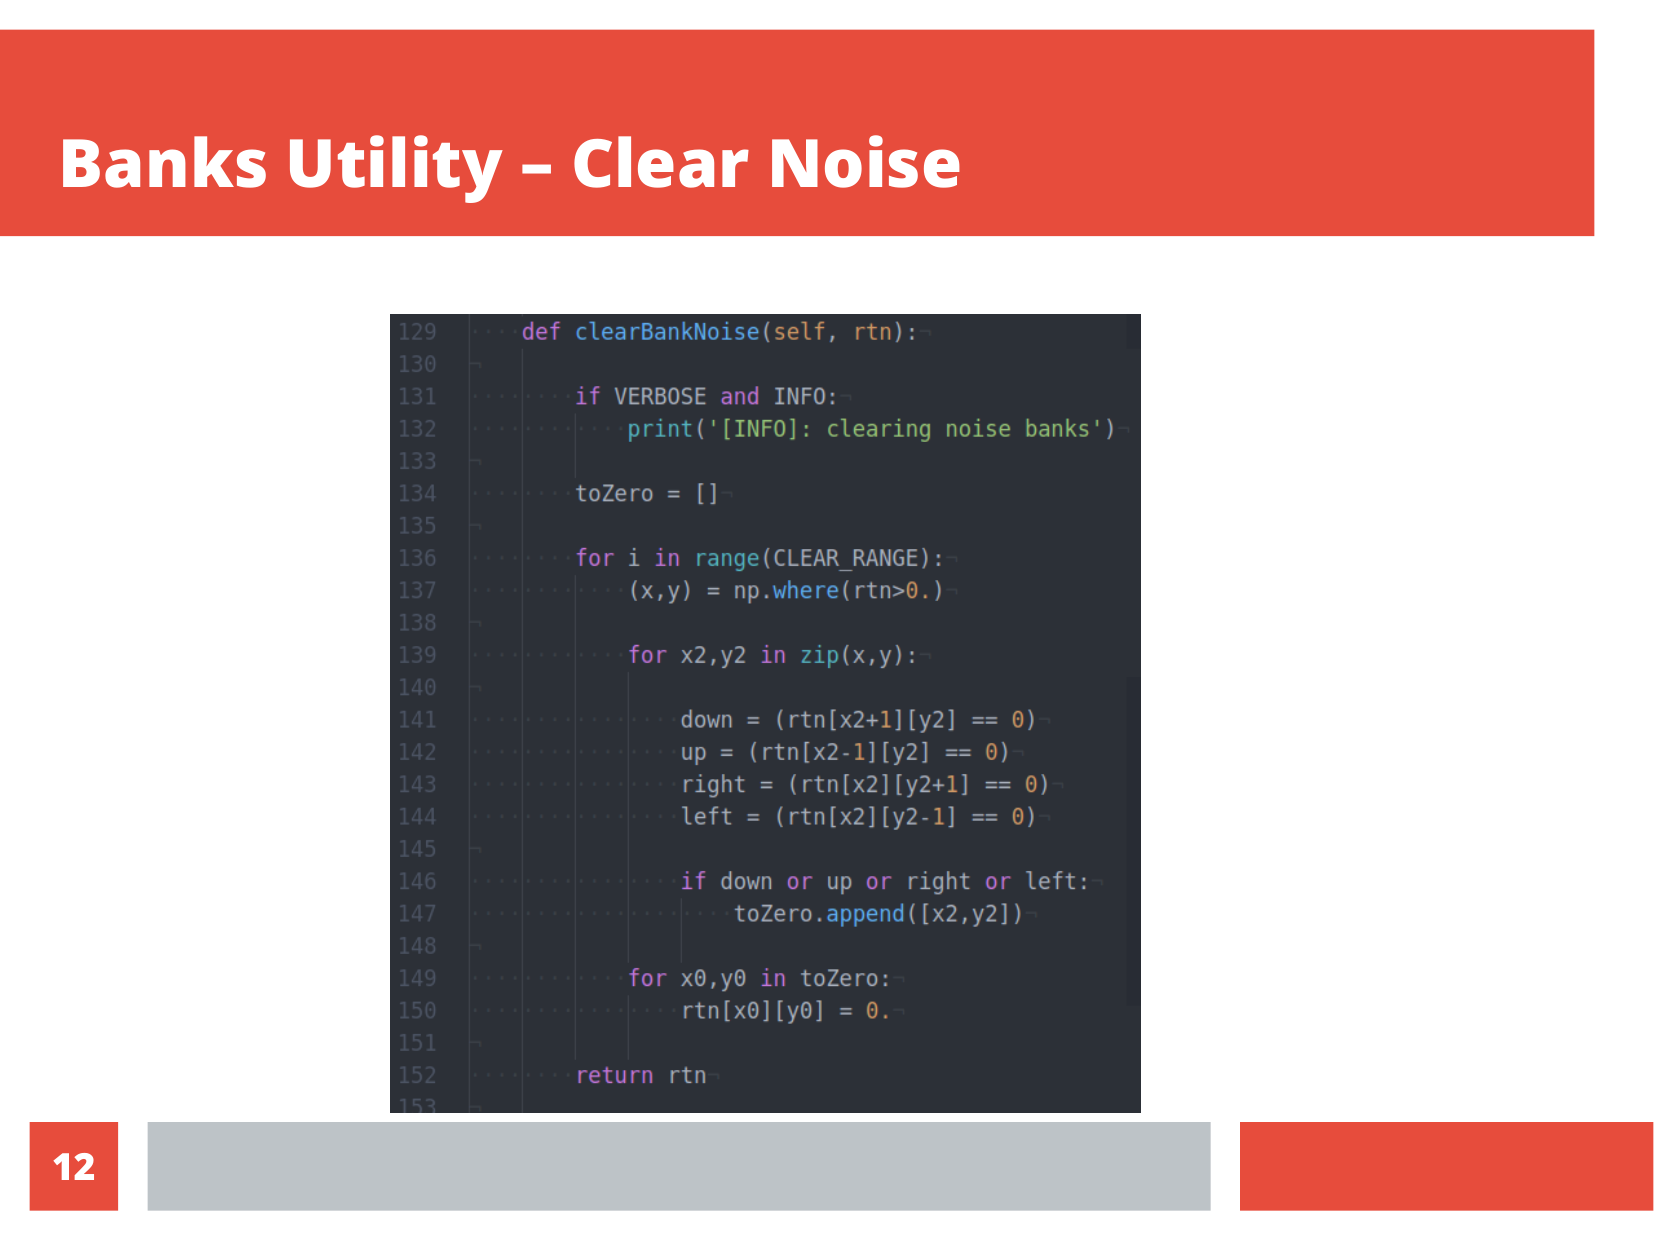

# Banks Utility – Clear Noise
12